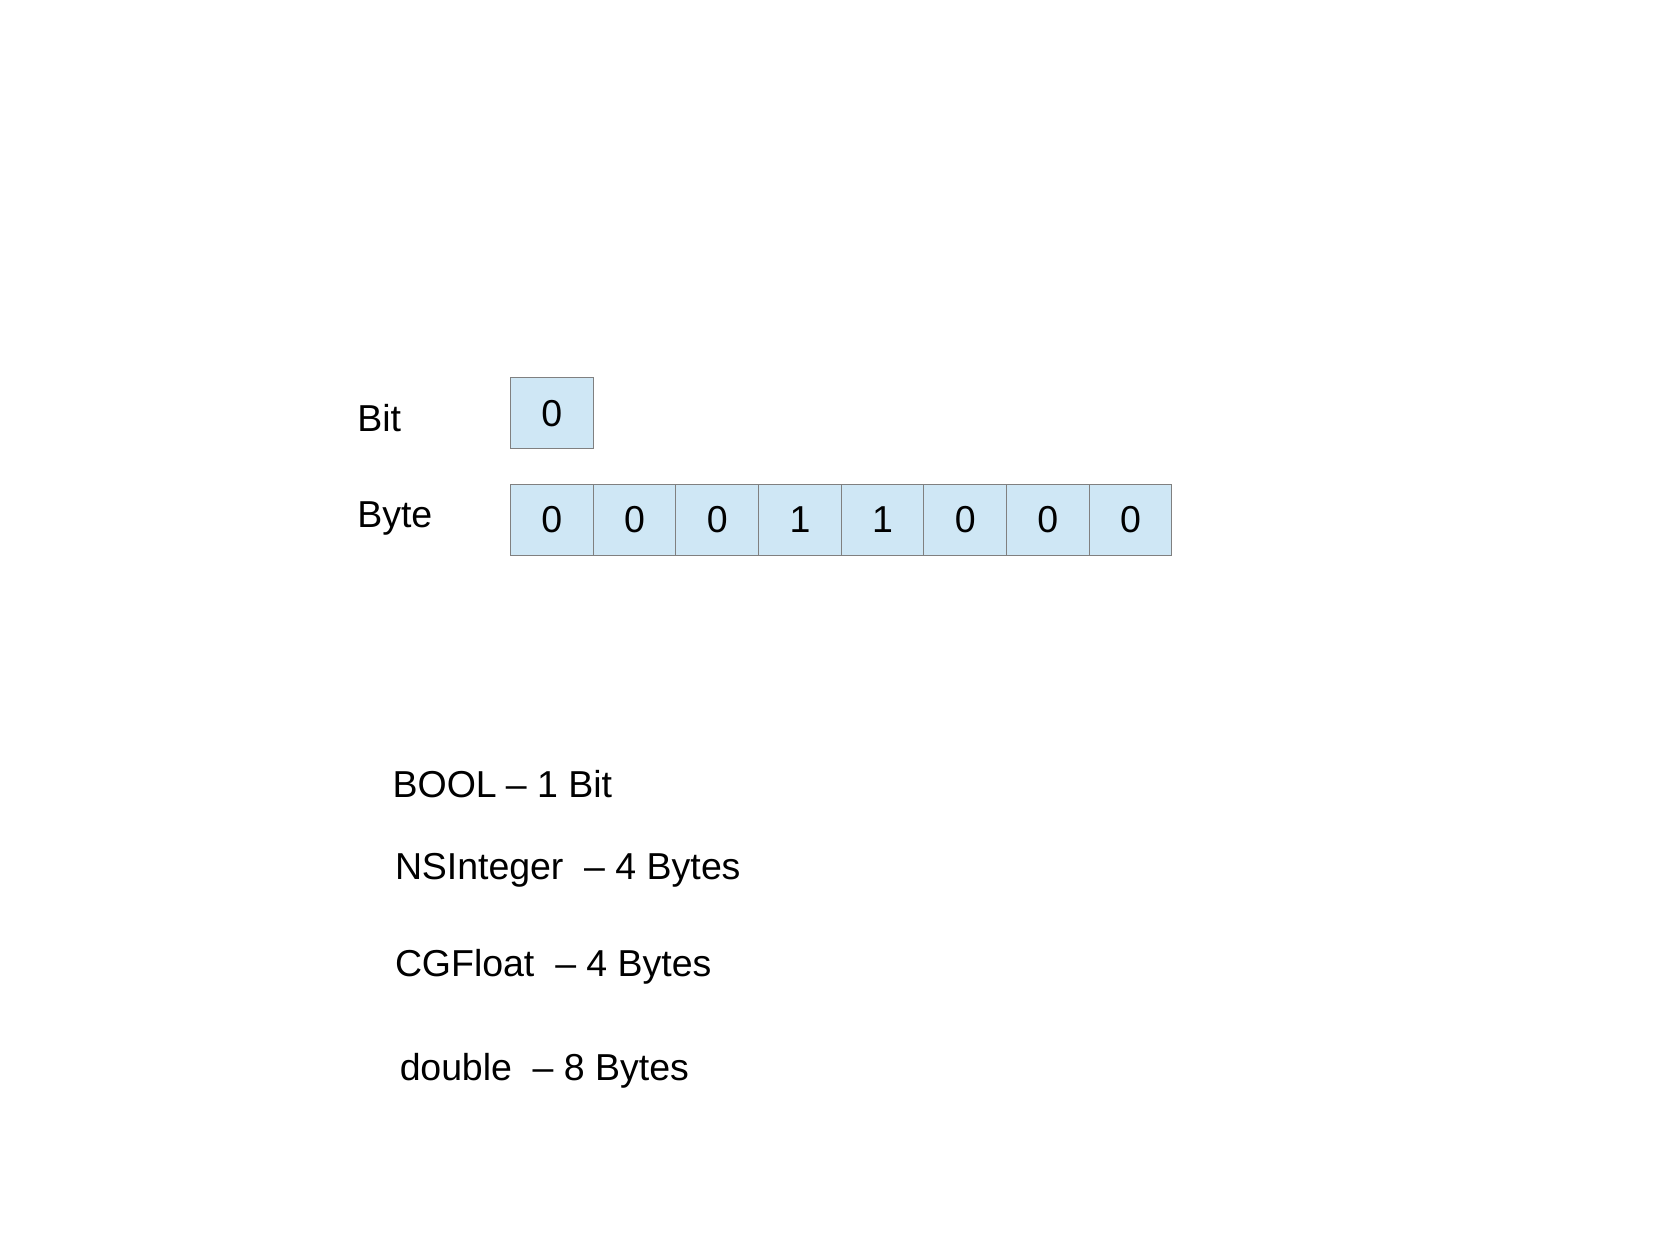

0
Bit
0
0
0
1
1
0
0
0
Byte
BOOL – 1 Bit
NSInteger – 4 Bytes
CGFloat – 4 Bytes
double – 8 Bytes